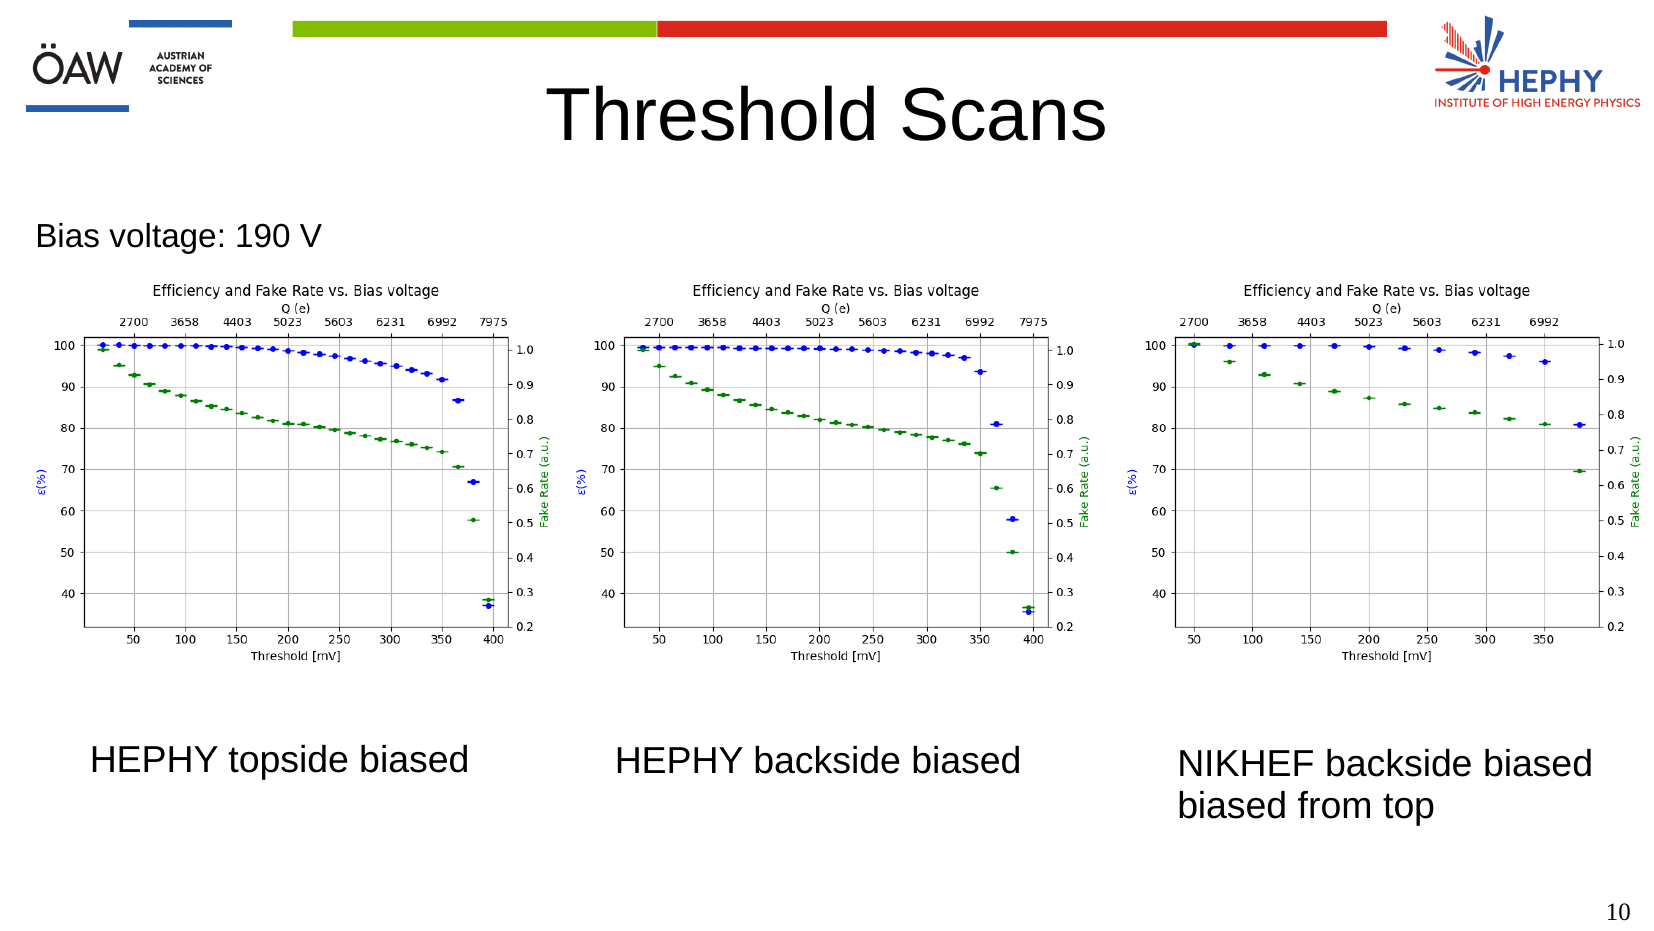

# Threshold Scans
Bias voltage: 190 V
HEPHY topside biased
HEPHY backside biased
NIKHEF backside biased biased from top